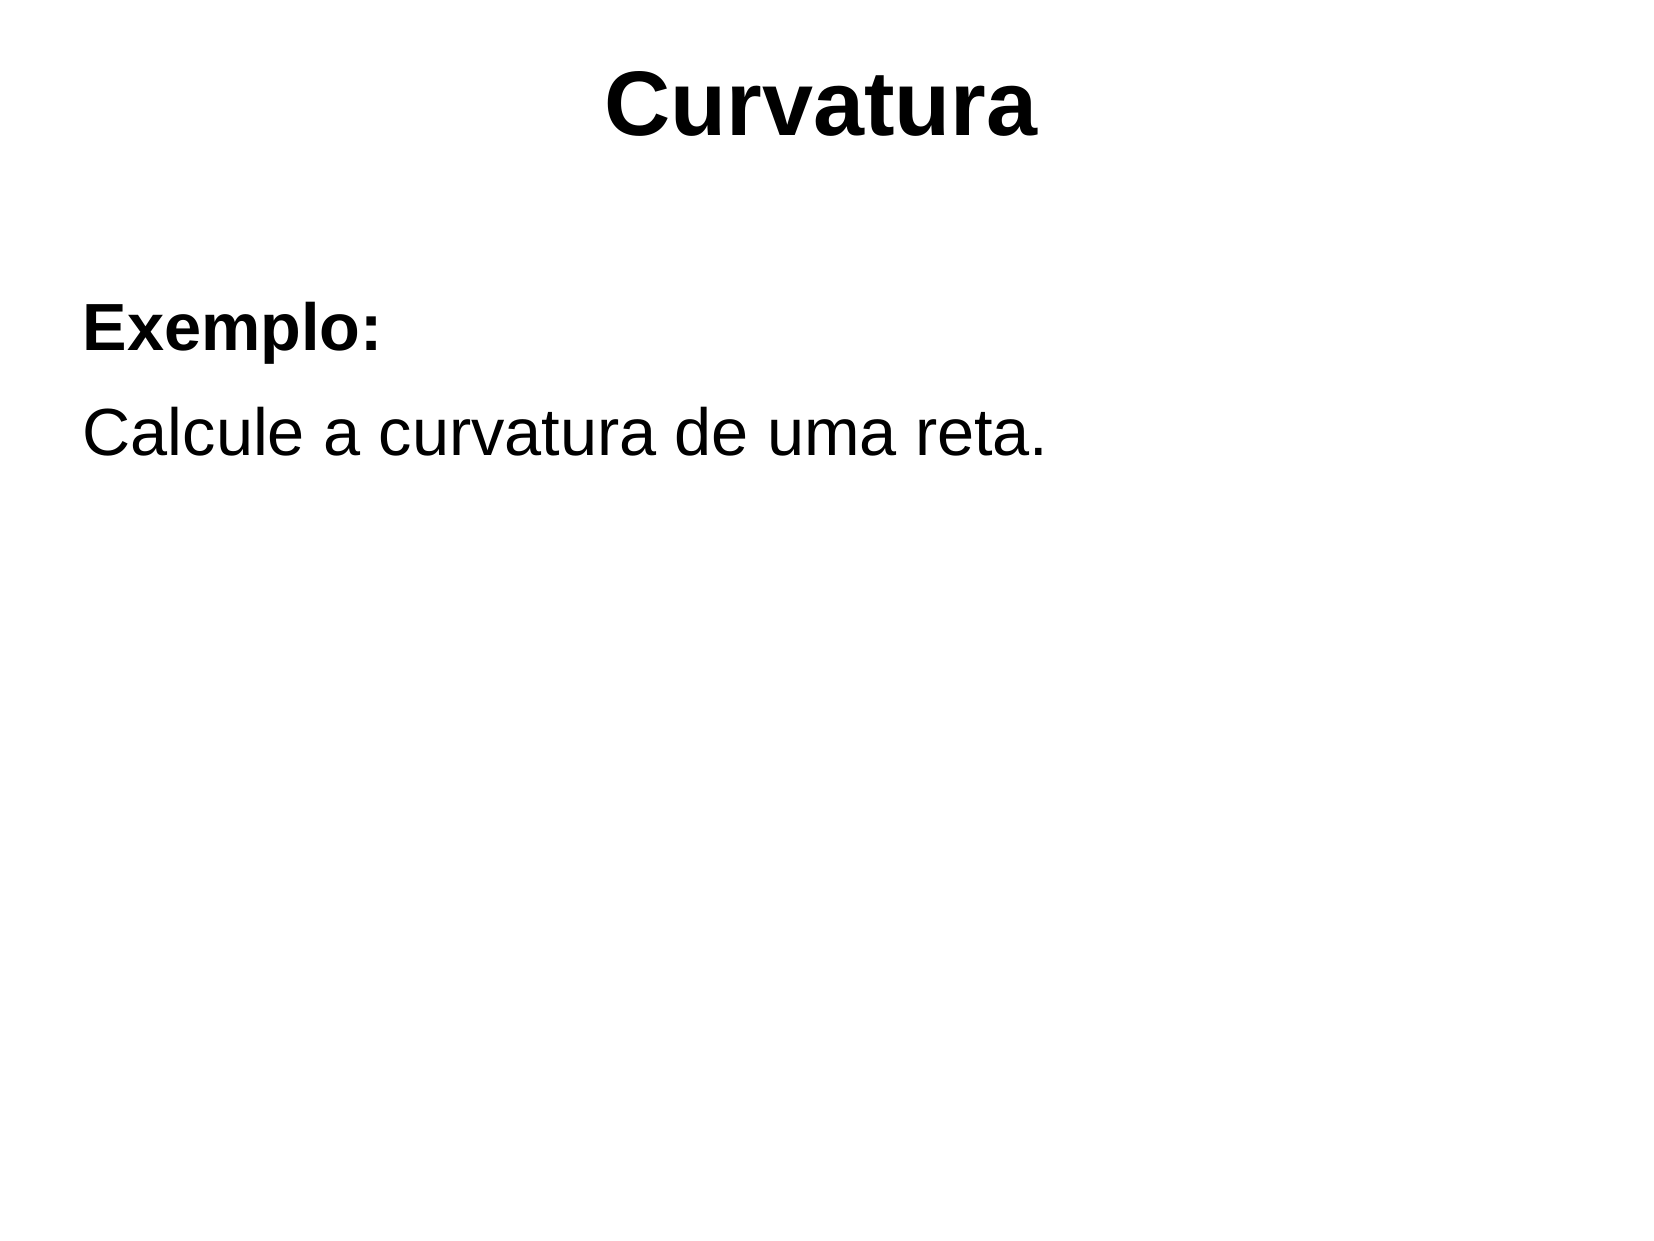

# Curvatura
Exemplo:
Calcule a curvatura de uma reta.